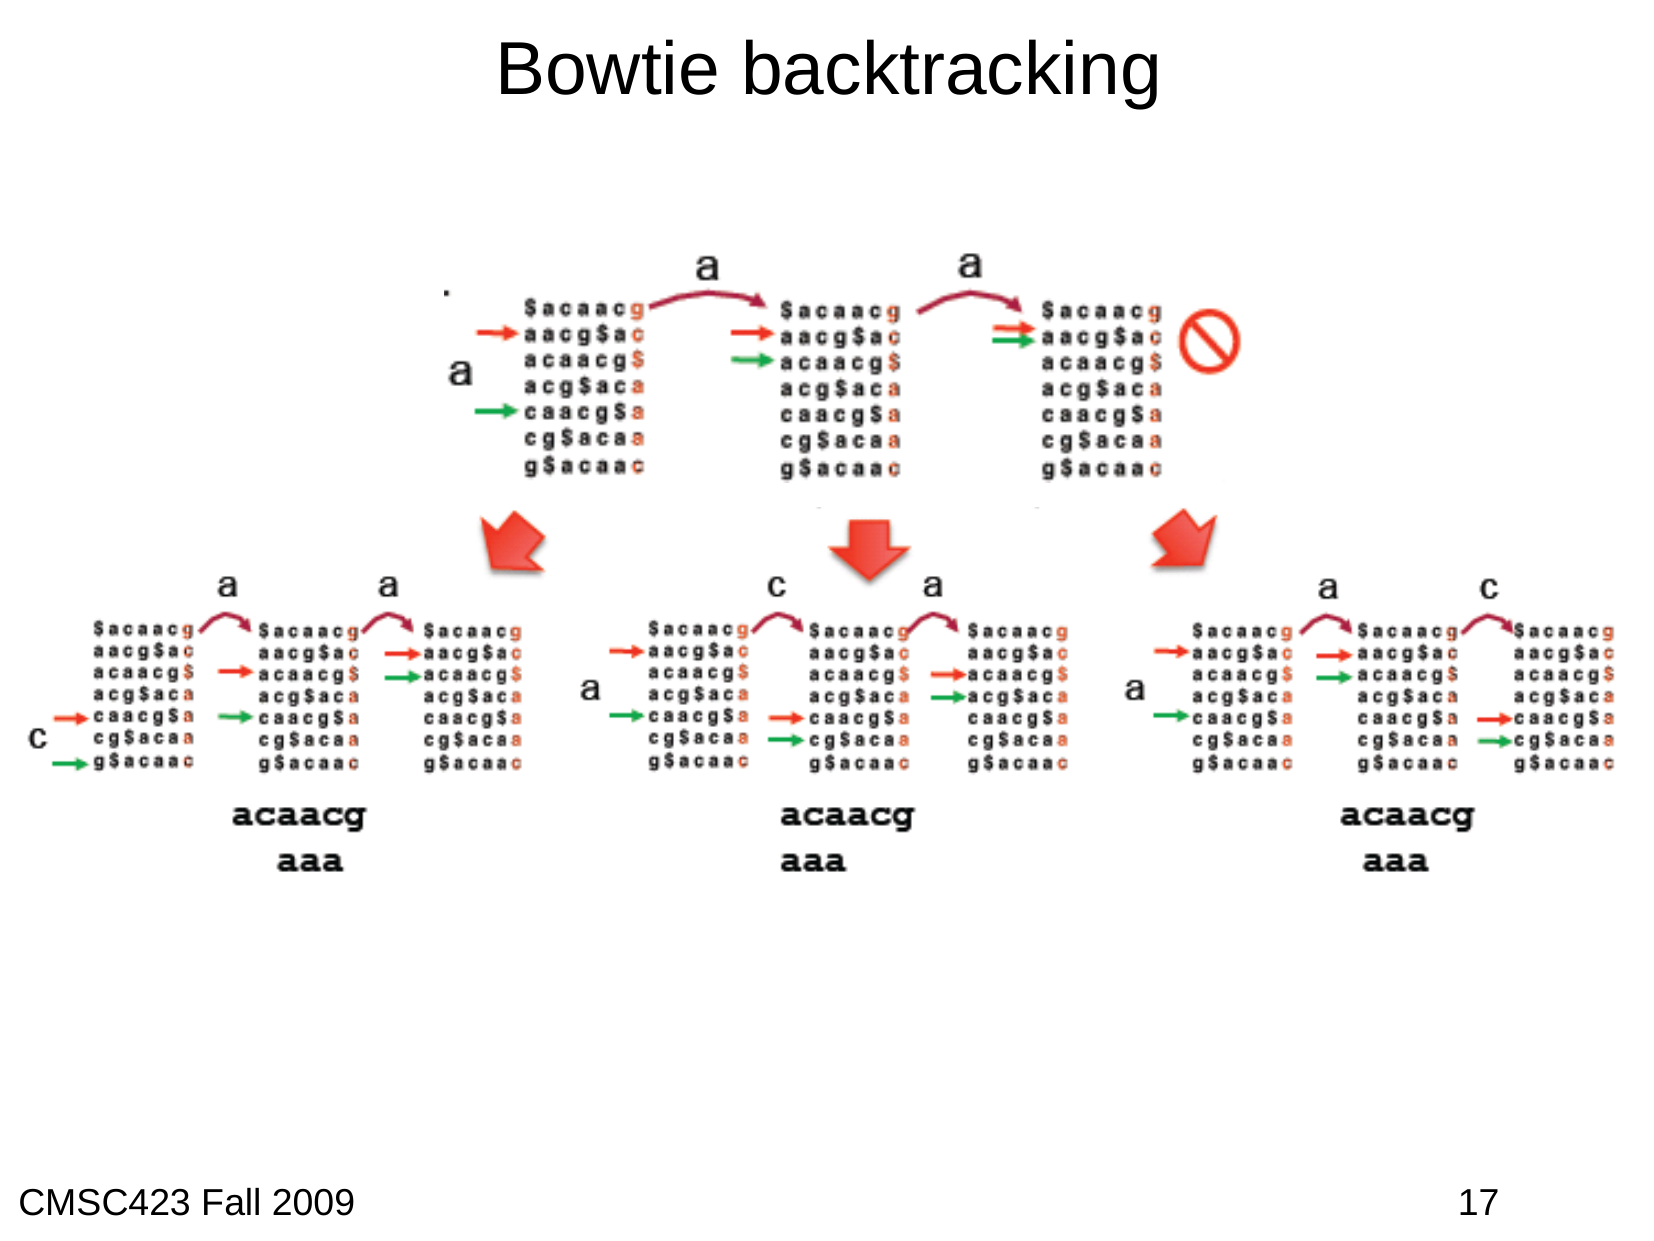

# Bowtie backtracking
CMSC423 Fall 2009
17